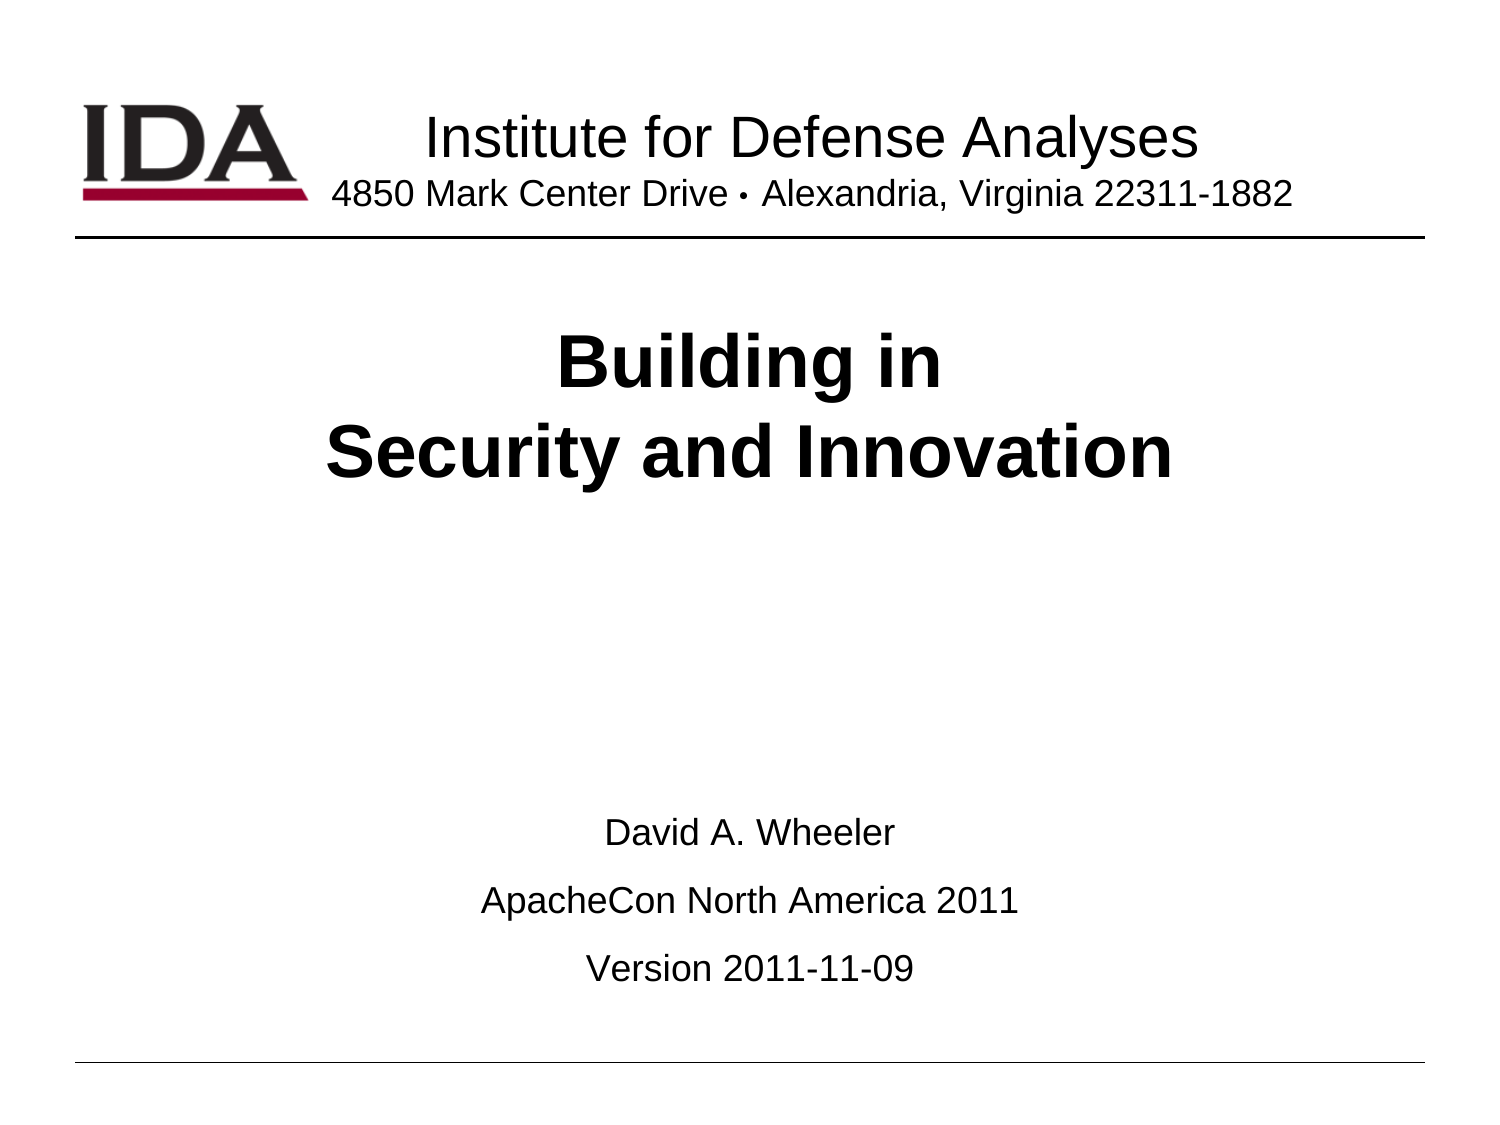

# Building in Security and Innovation
David A. Wheeler
ApacheCon North America 2011
Version 2011-11-09